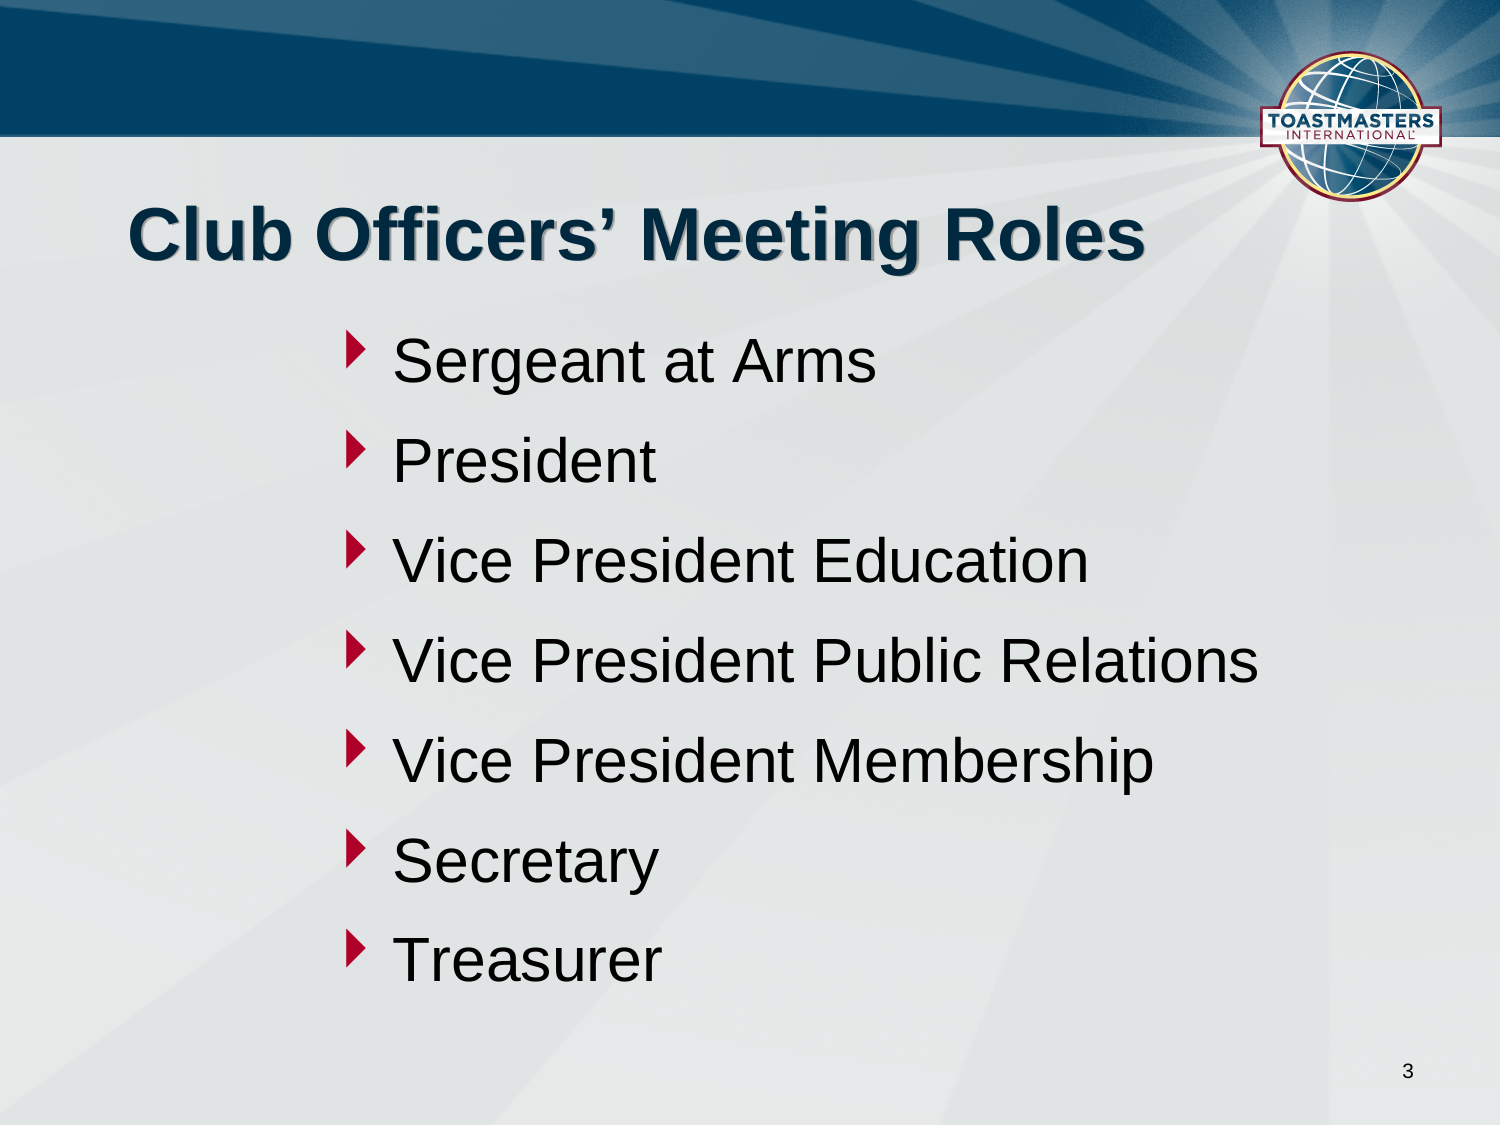

Club Officers’ Meeting Roles
# Sergeant at Arms
President
Vice President Education
Vice President Public Relations
Vice President Membership
Secretary
Treasurer
3